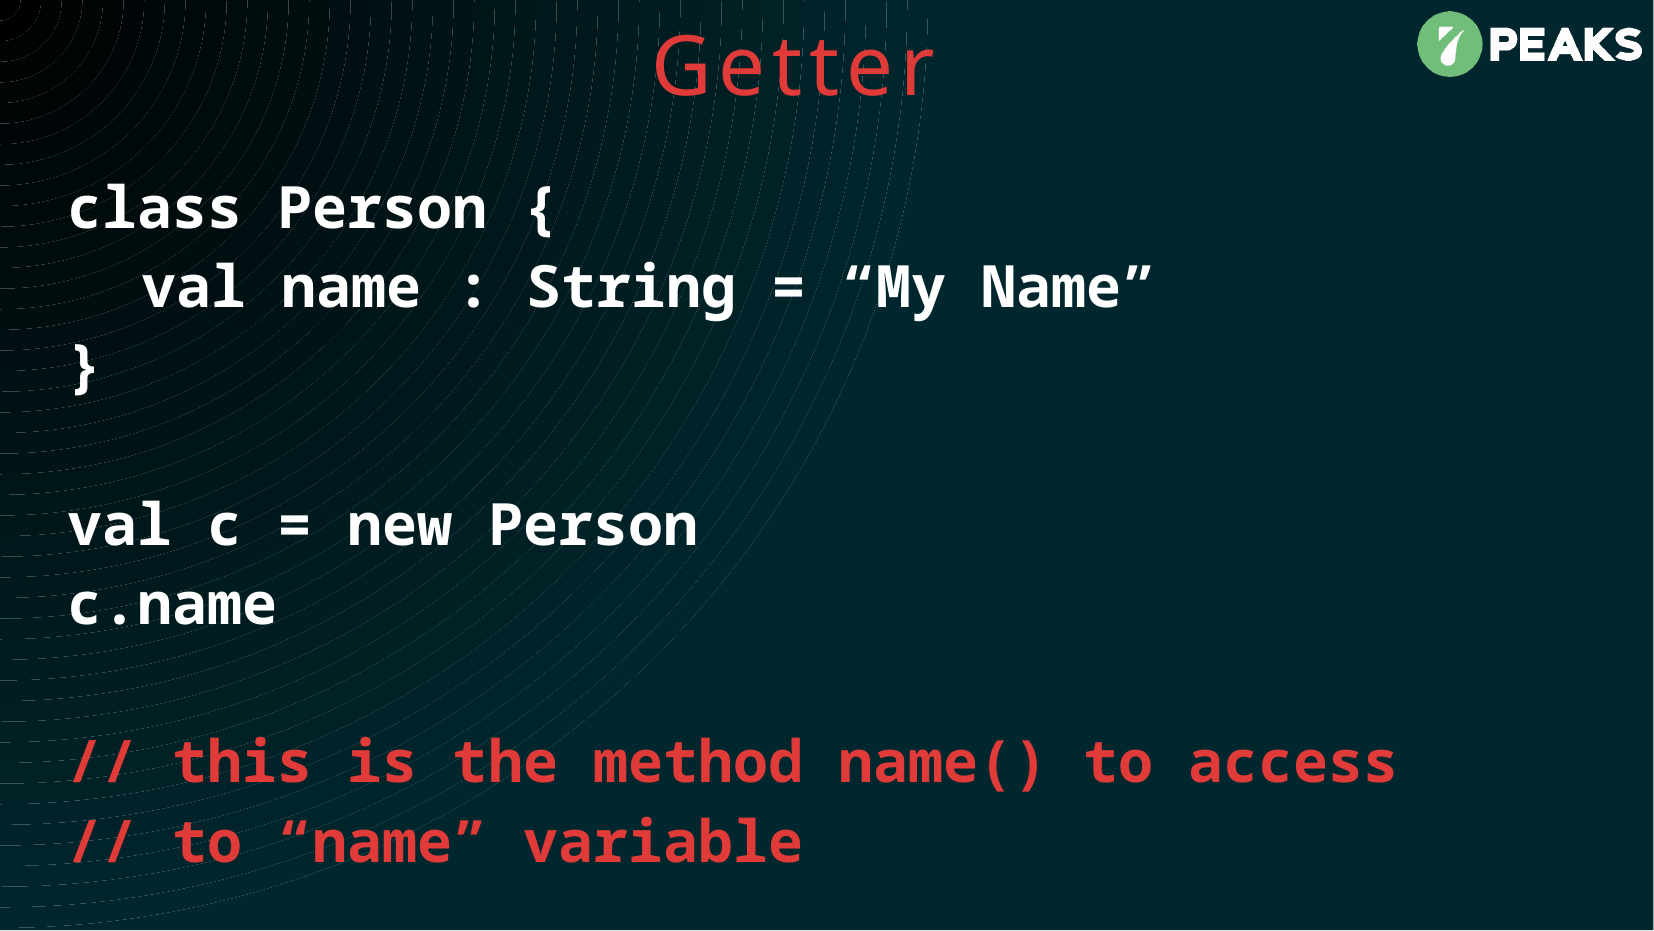

Getter
class Person {
	val name : String = “My Name”
}
val c = new Person
c.name
// this is the method name() to access
// to “name” variable